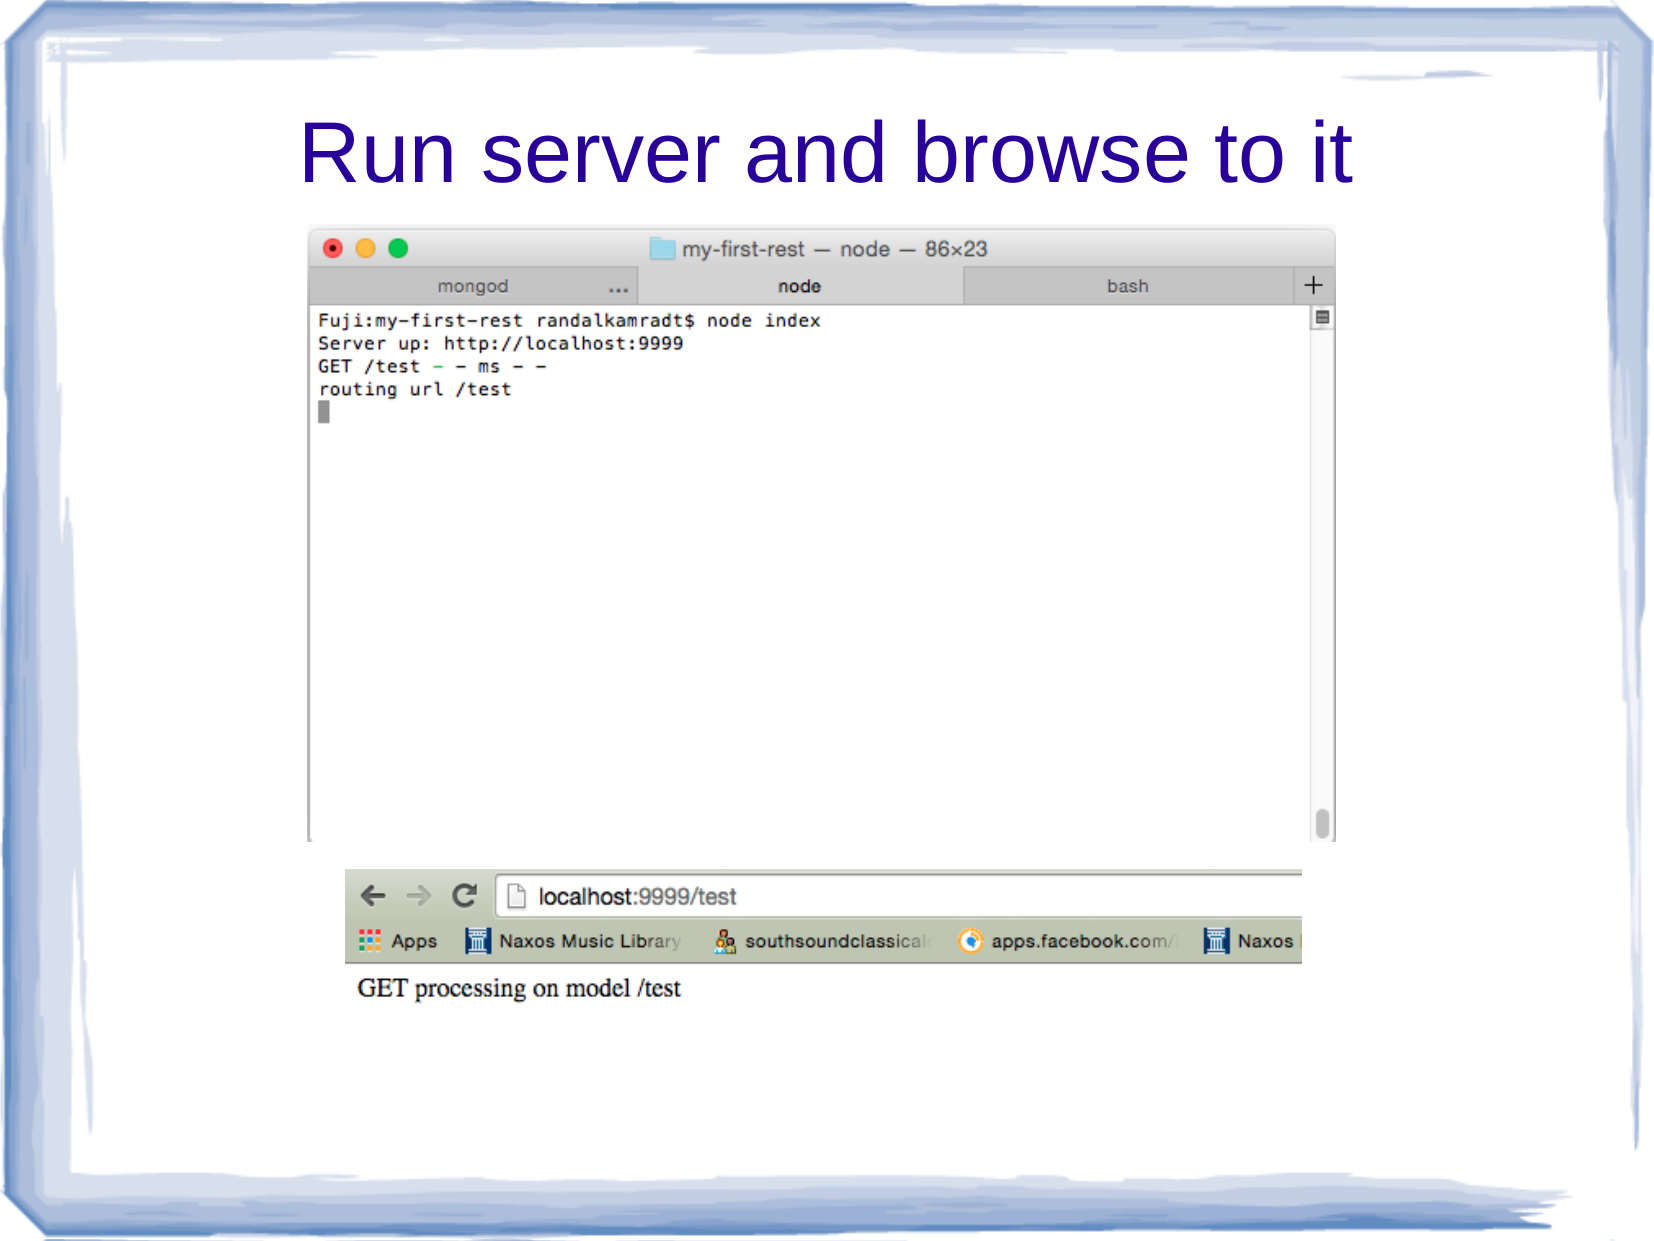

# Run server and browse to it